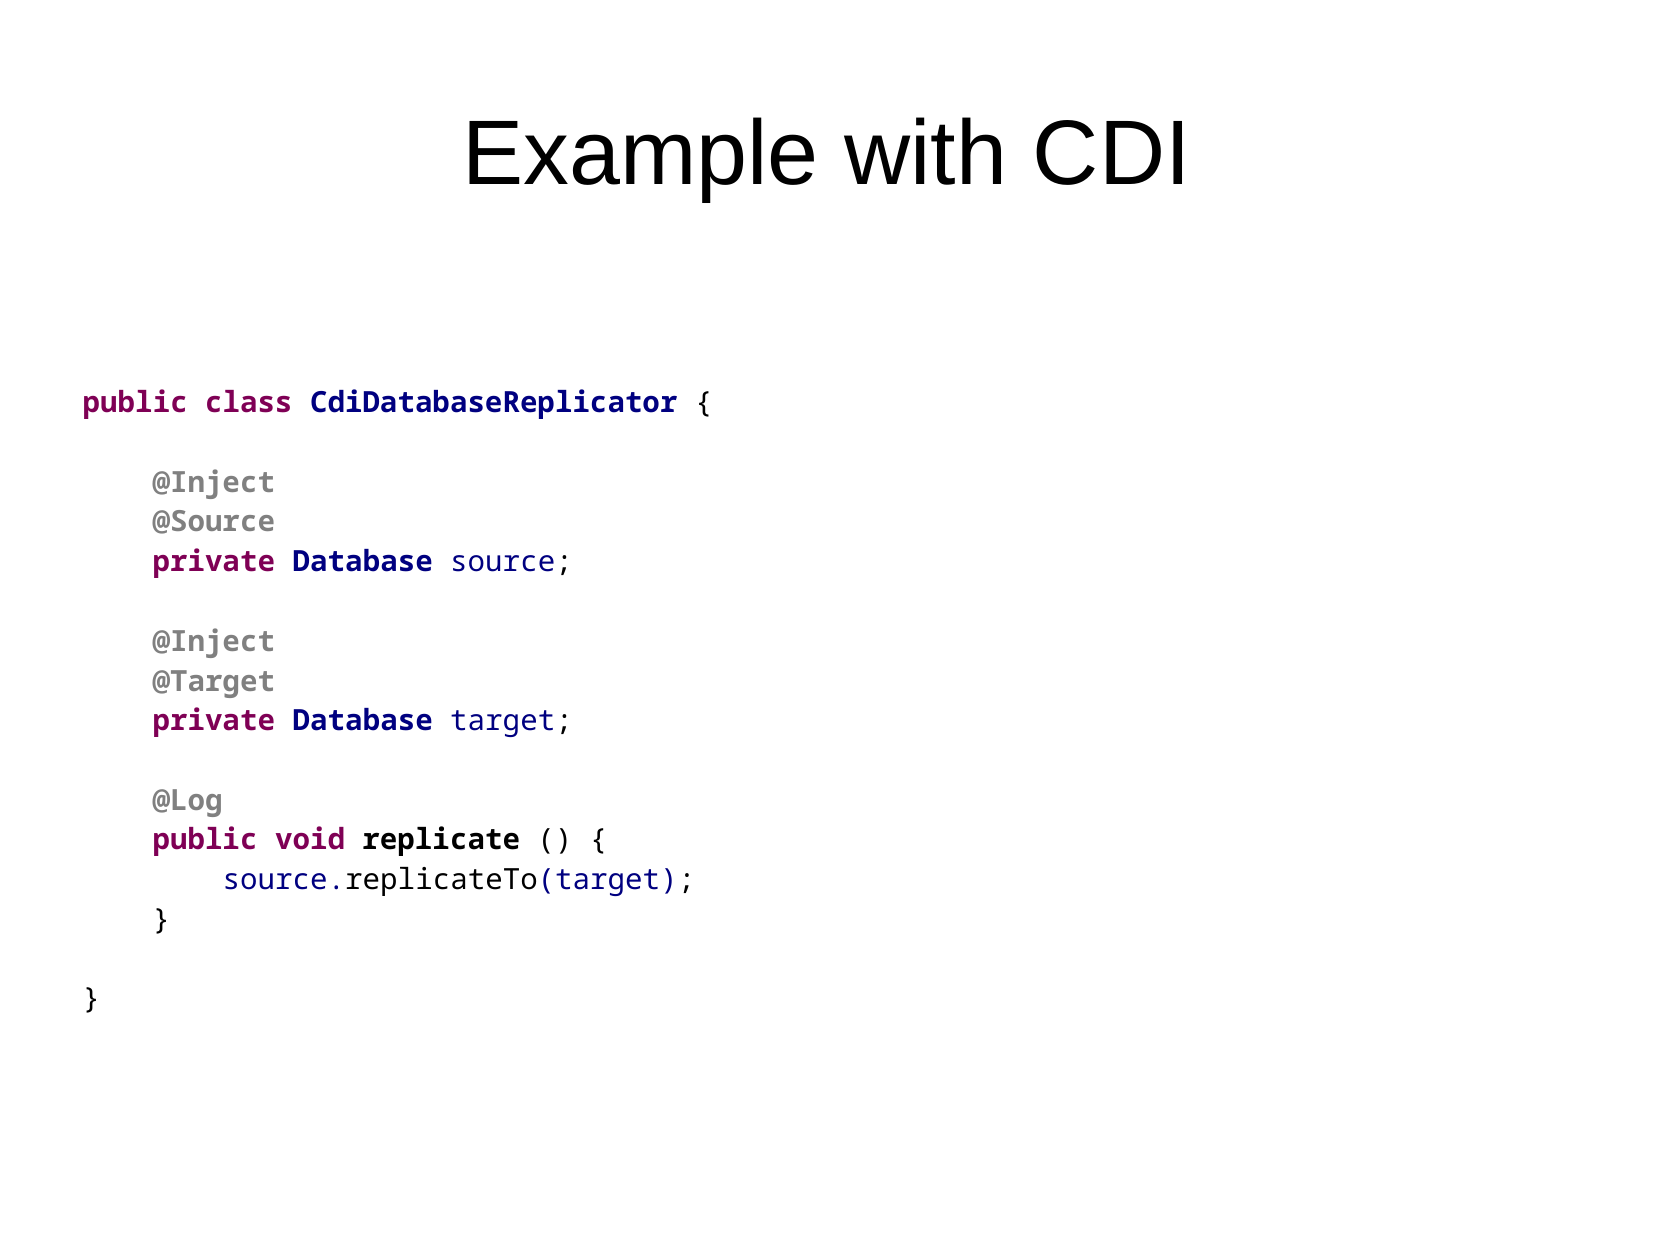

# Example with CDI
public class CdiDatabaseReplicator {
 @Inject
 @Source
 private Database source;
 @Inject
 @Target
 private Database target;
 @Log
 public void replicate () {
 source.replicateTo(target);
 }
}